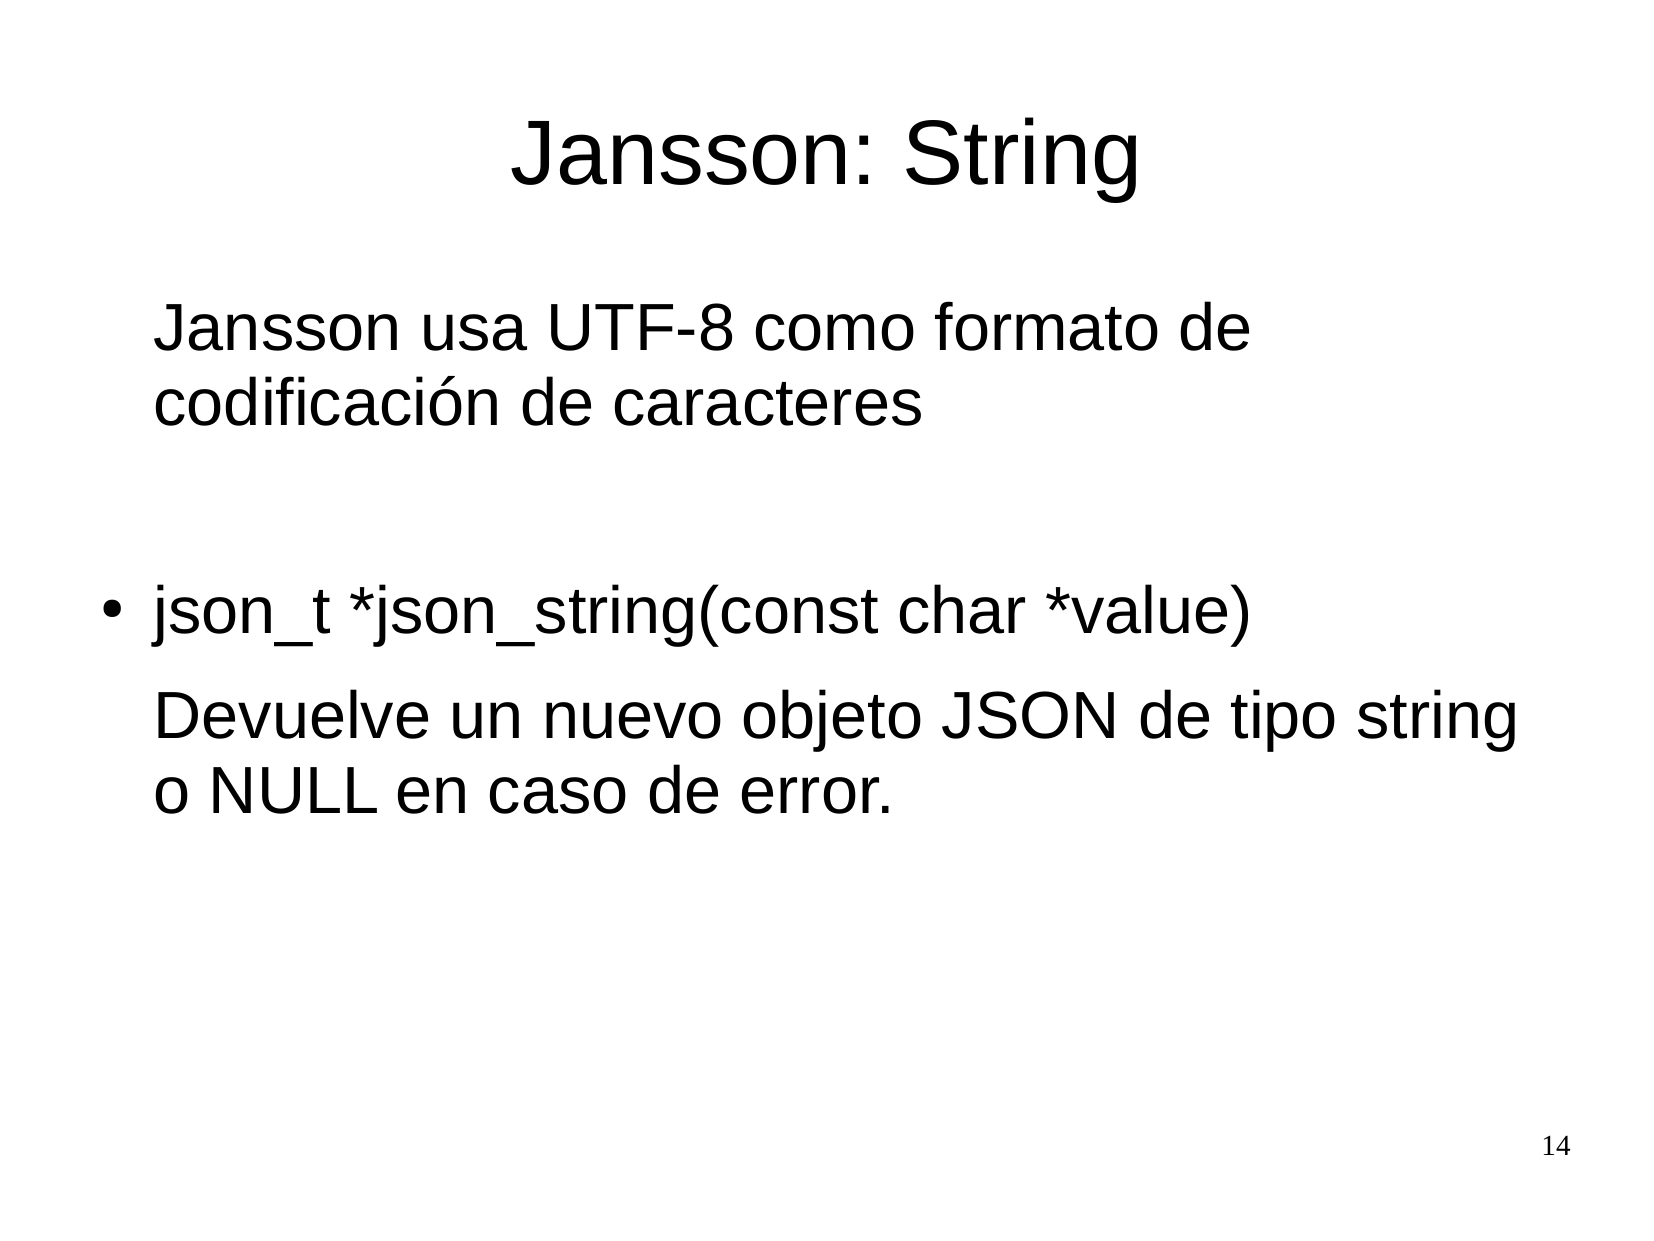

# Jansson: String
Jansson usa UTF-8 como formato de codificación de caracteres
json_t *json_string(const char *value)
Devuelve un nuevo objeto JSON de tipo string o NULL en caso de error.
14